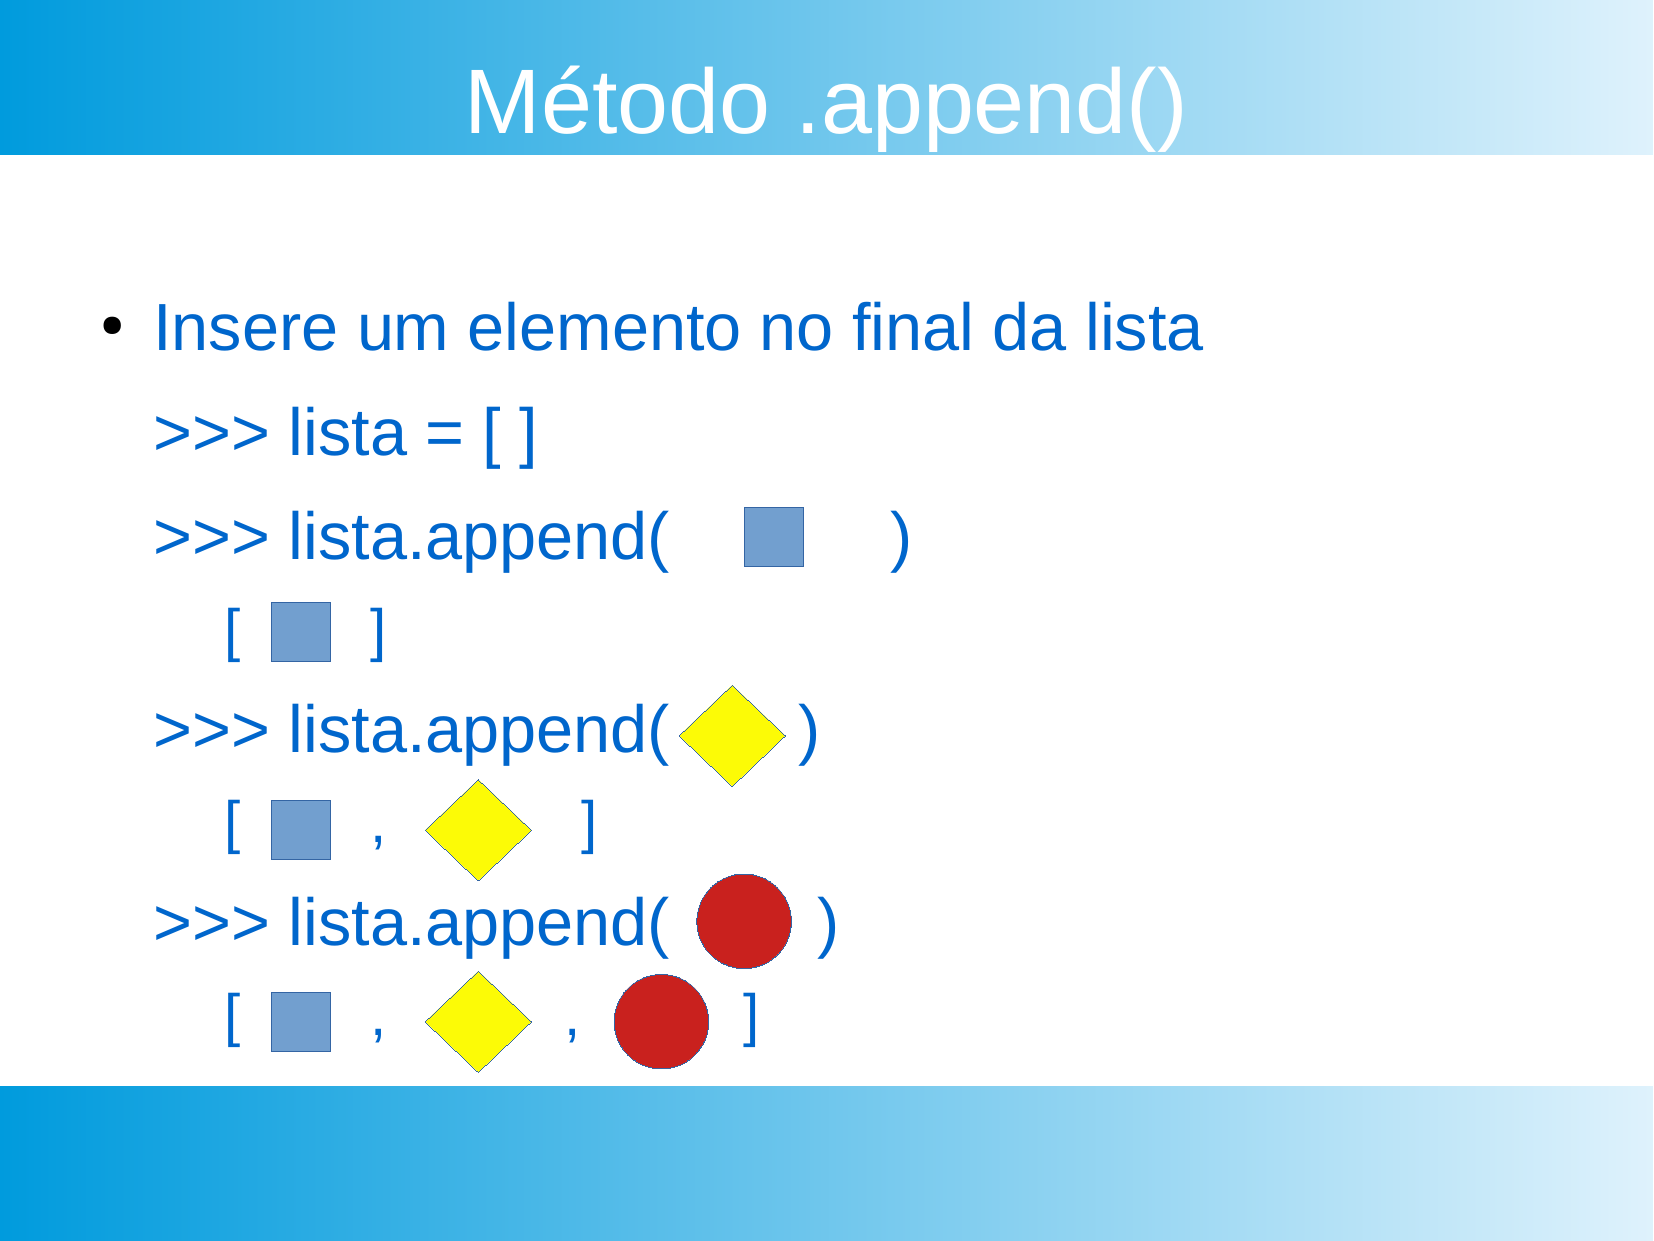

# Método .append()
Insere um elemento no final da lista
>>> lista = [ ]
>>> lista.append( )
[ ]
>>> lista.append( )
[ , ]
>>> lista.append( )
[ , , ]